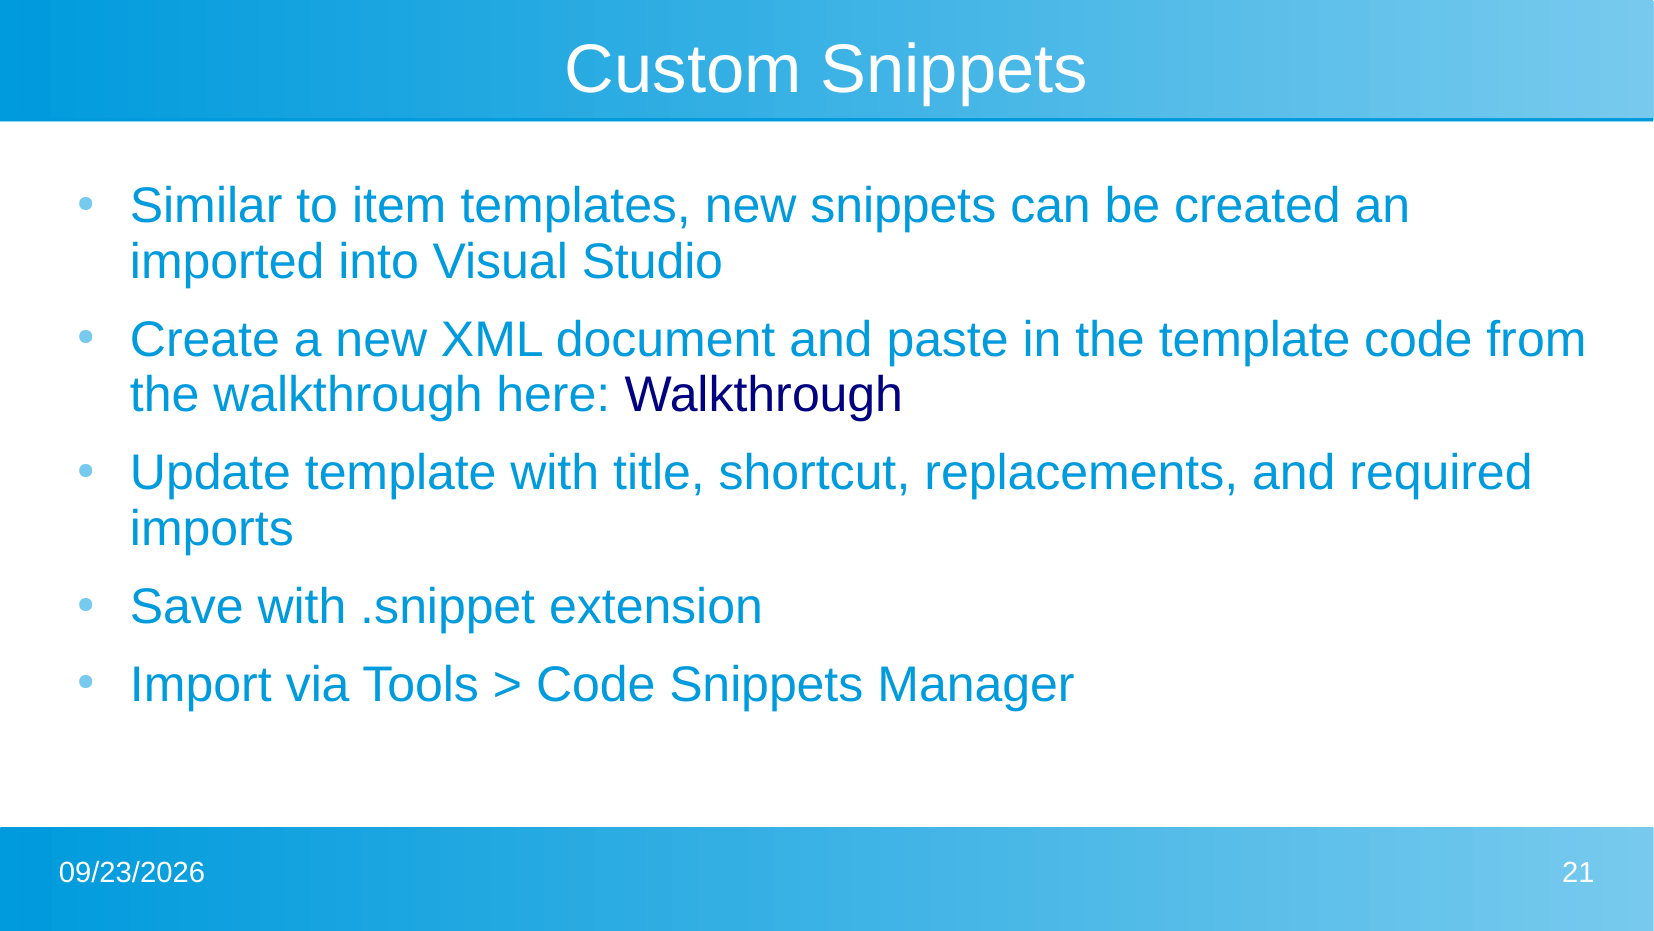

# Custom Snippets
Similar to item templates, new snippets can be created an imported into Visual Studio
Create a new XML document and paste in the template code from the walkthrough here: Walkthrough
Update template with title, shortcut, replacements, and required imports
Save with .snippet extension
Import via Tools > Code Snippets Manager
21